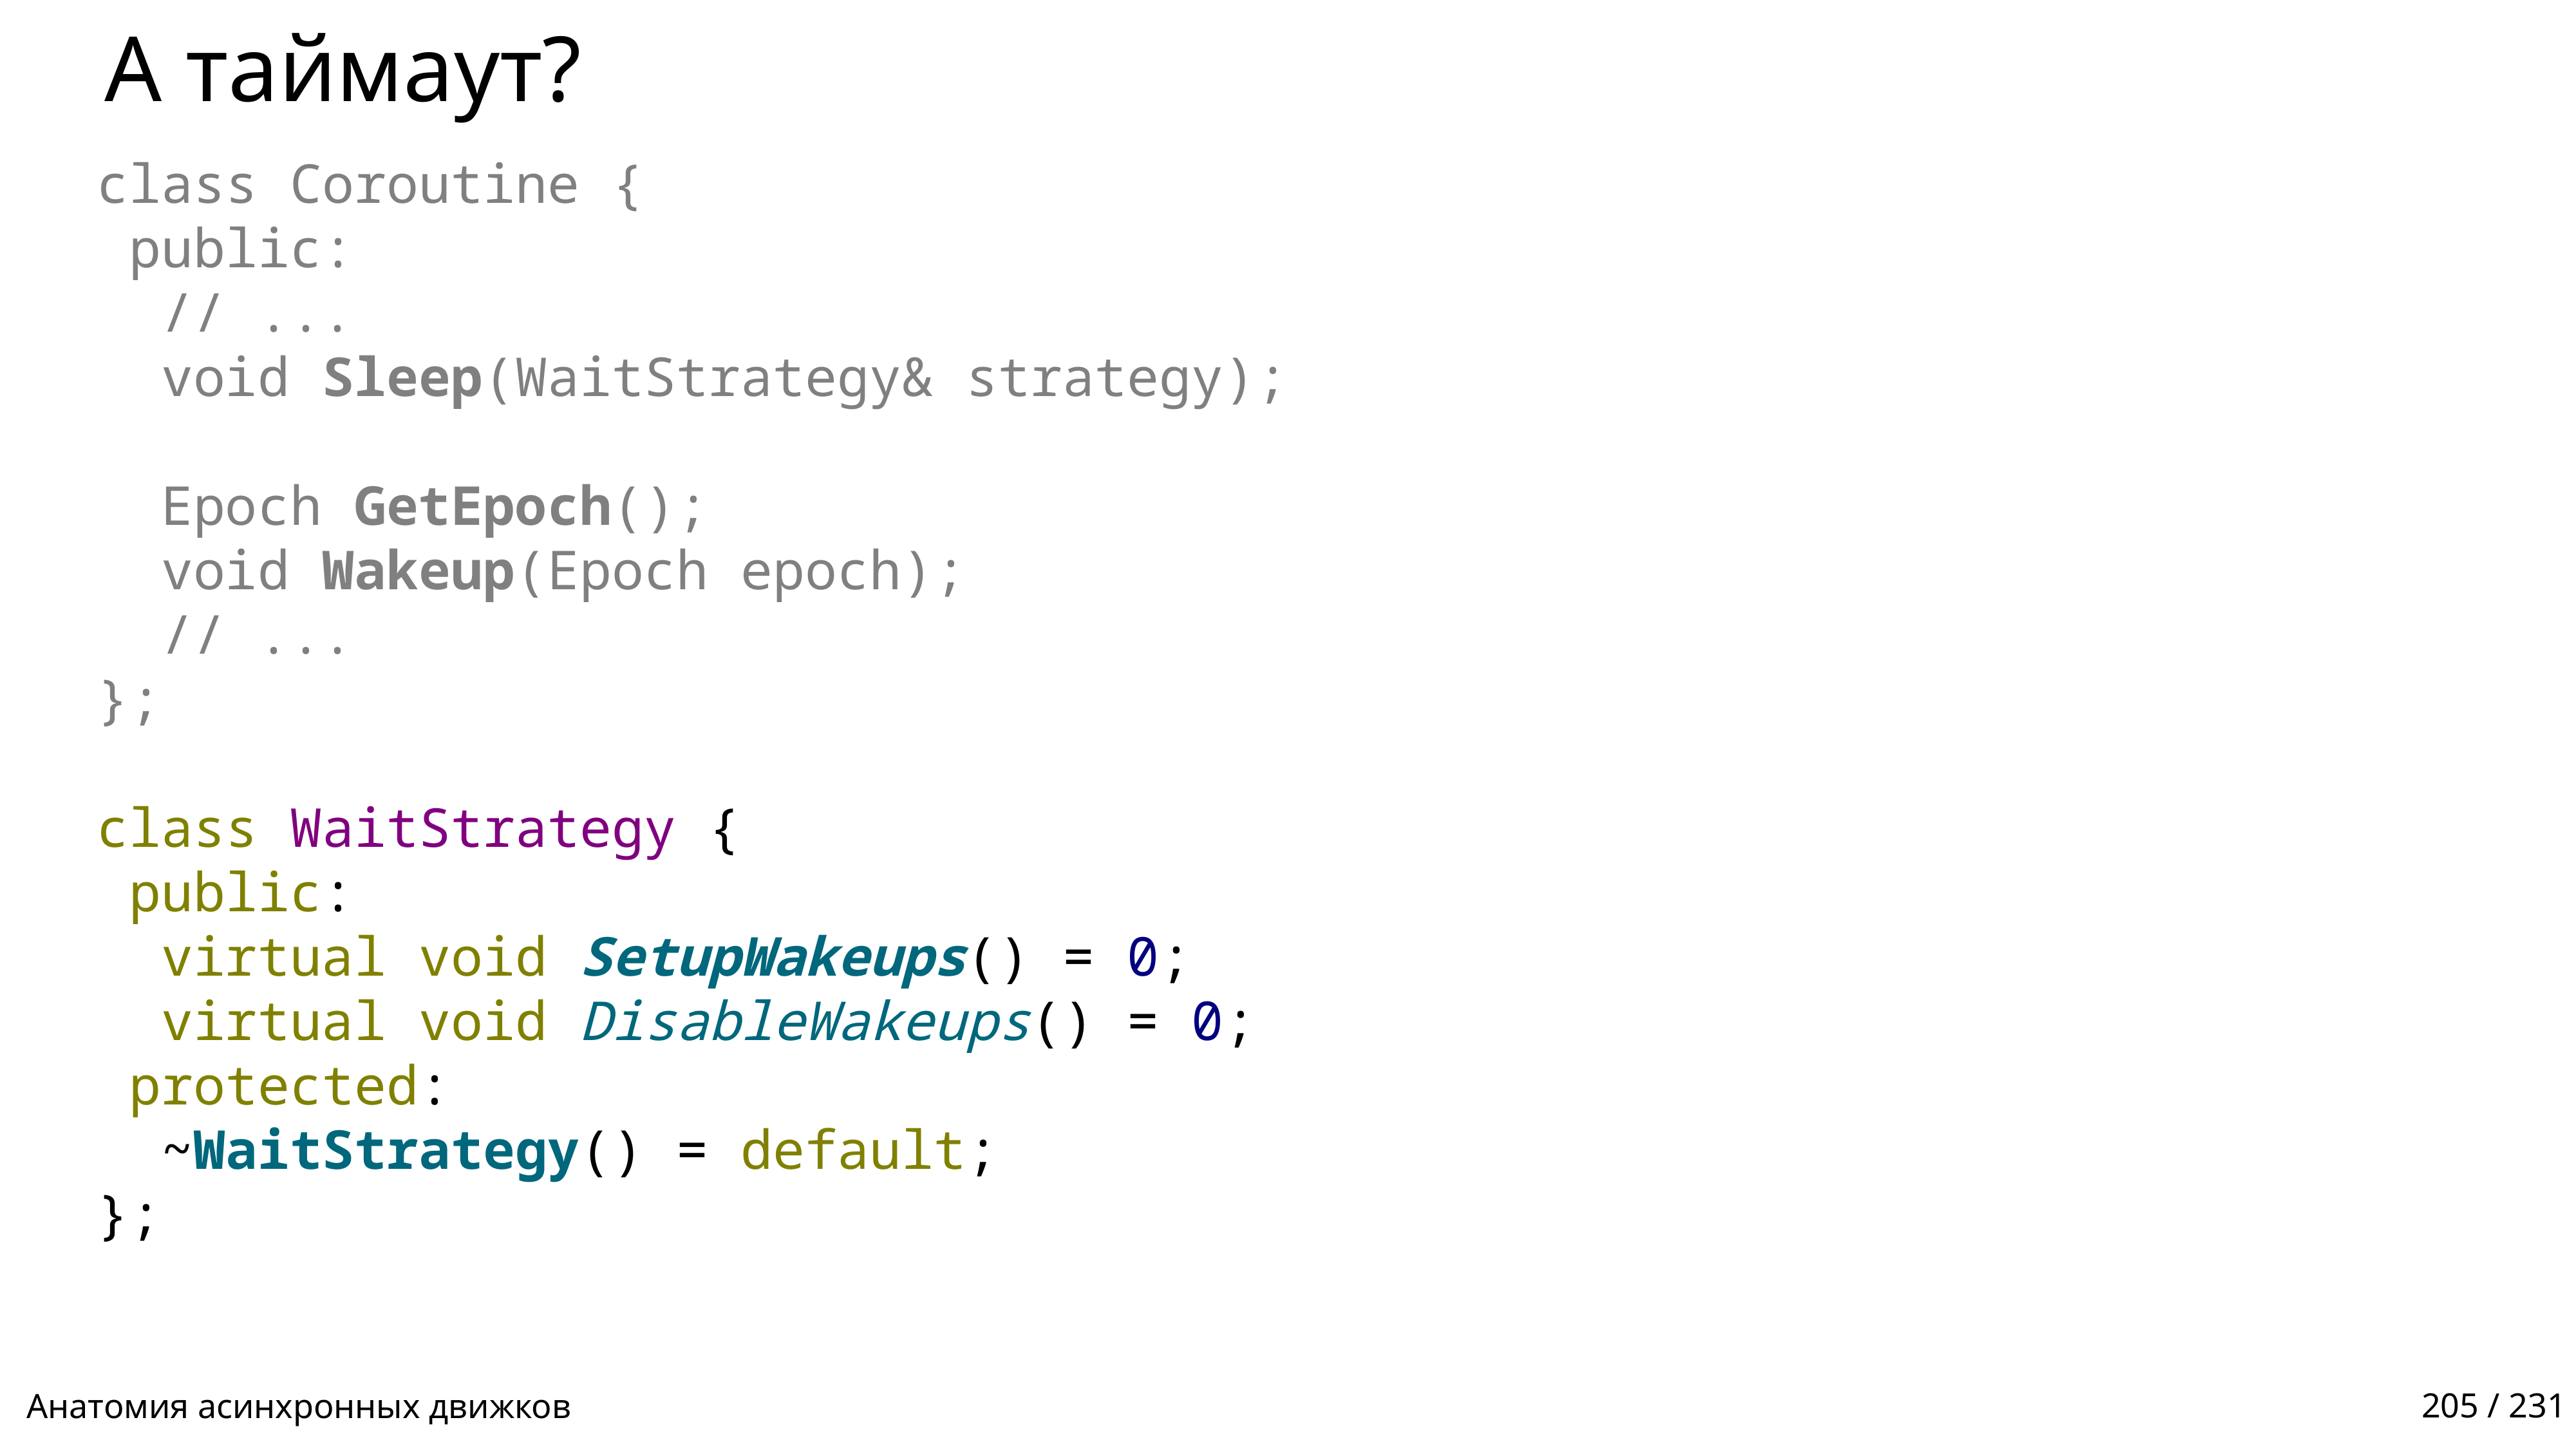

# А таймаут?
class Coroutine {
 public:
 // ...
 void Sleep(WaitStrategy& strategy);
 Epoch GetEpoch();
 void Wakeup(Epoch epoch);
 // ...
};
class WaitStrategy {
 public:
 virtual void SetupWakeups() = 0;
 virtual void DisableWakeups() = 0;
 protected:
 ~WaitStrategy() = default;
};
Анатомия асинхронных движков